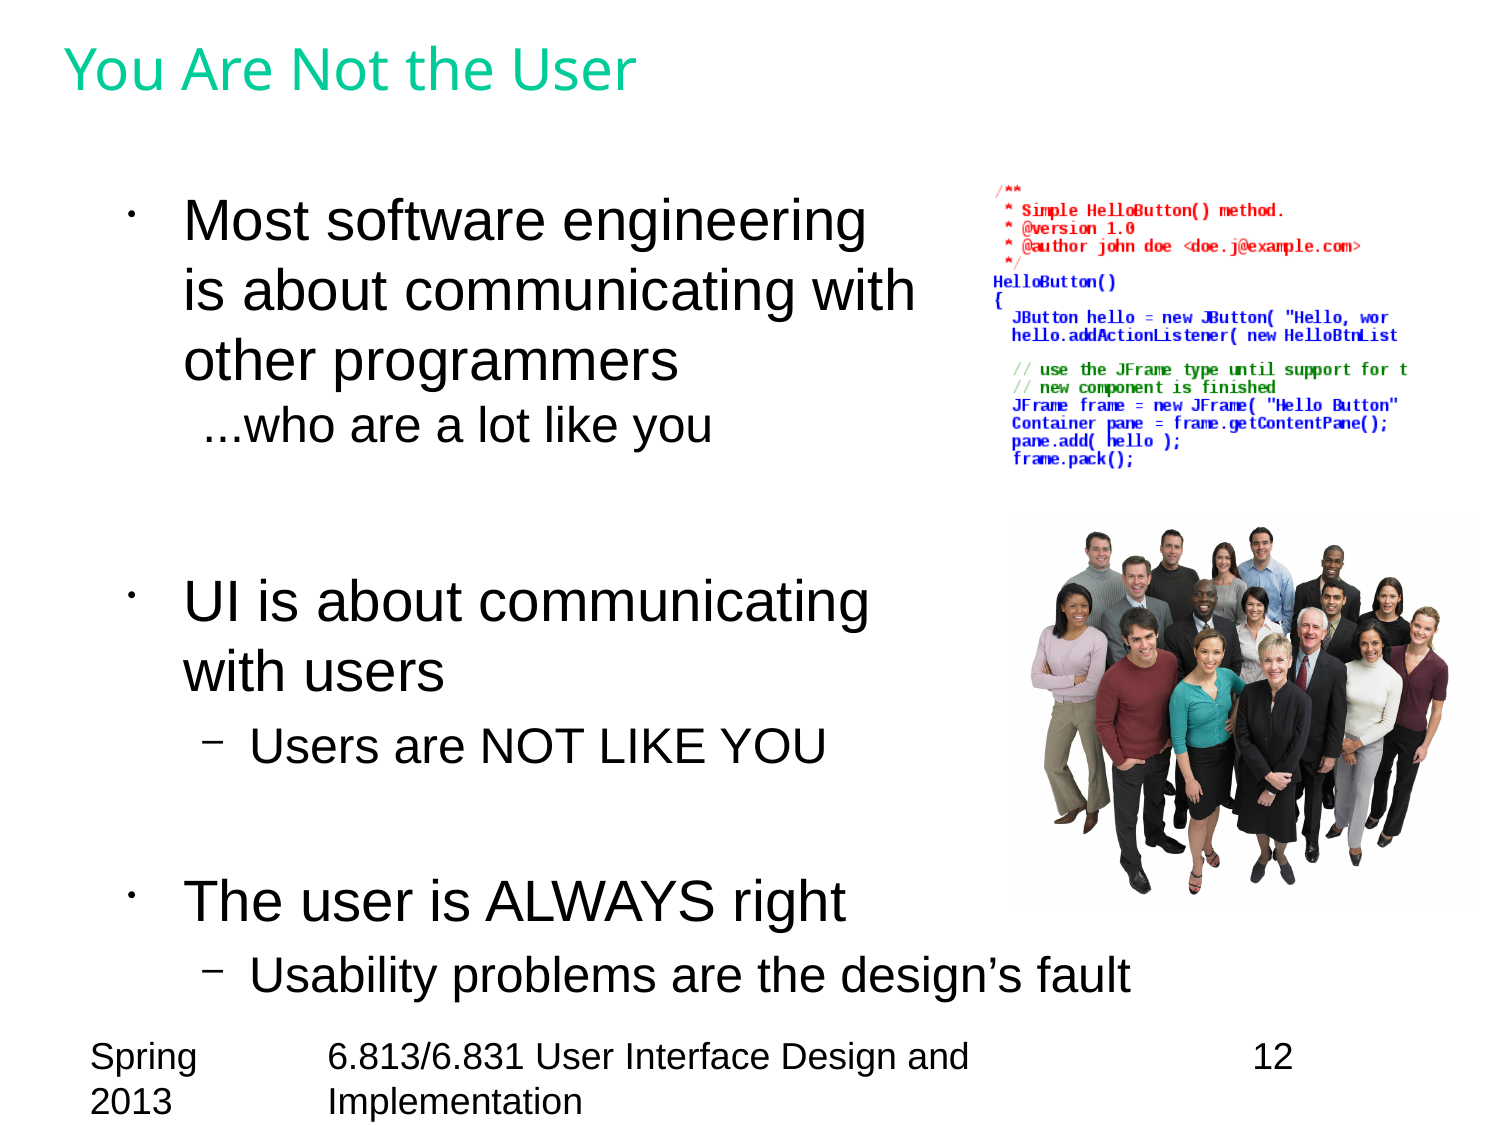

# You Are Not the User
Most software engineering
is about communicating with
other programmers
...who are a lot like you
UI is about communicating
with users
Users are NOT LIKE YOU
The user is ALWAYS right
Usability problems are the design’s fault
Spring 2013
6.813/6.831 User Interface Design and Implementation